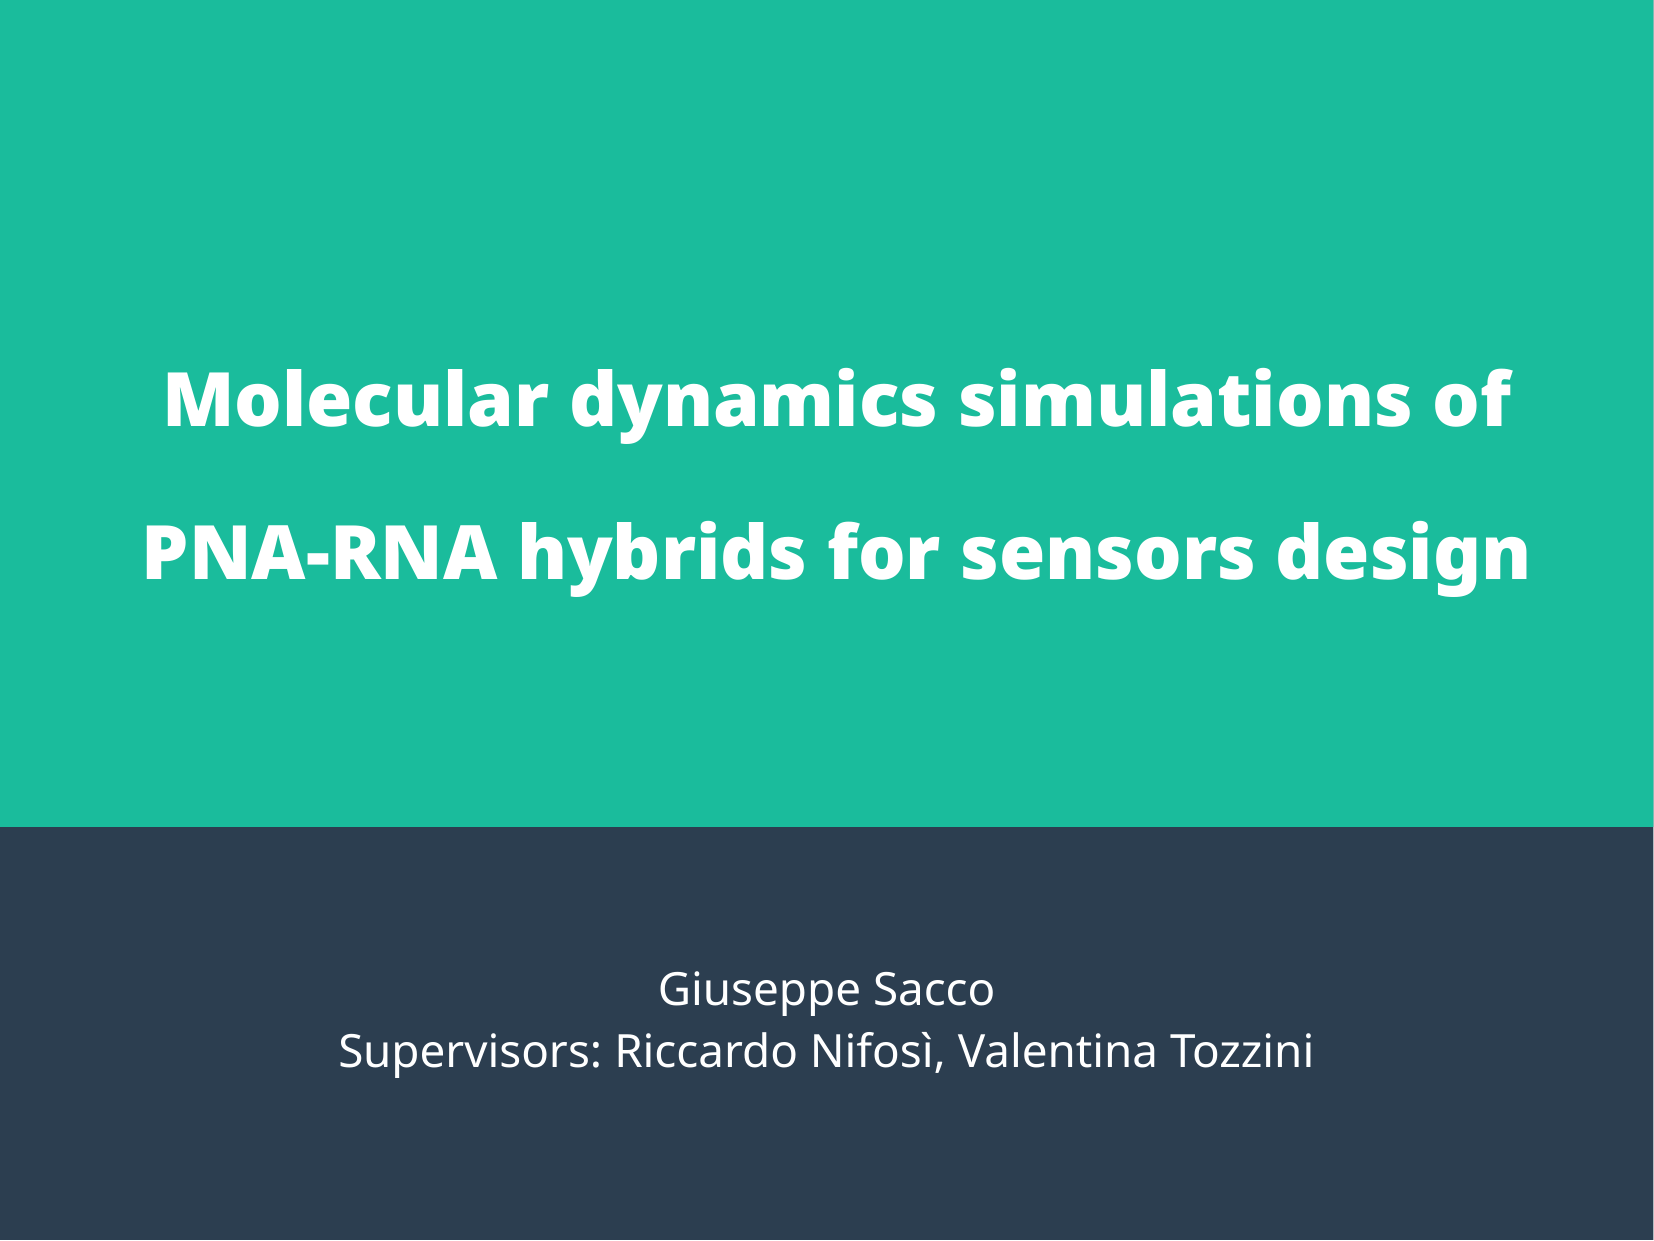

# Molecular dynamics simulations of PNA-RNA hybrids for sensors design
Giuseppe Sacco
Supervisors: Riccardo Nifosì, Valentina Tozzini